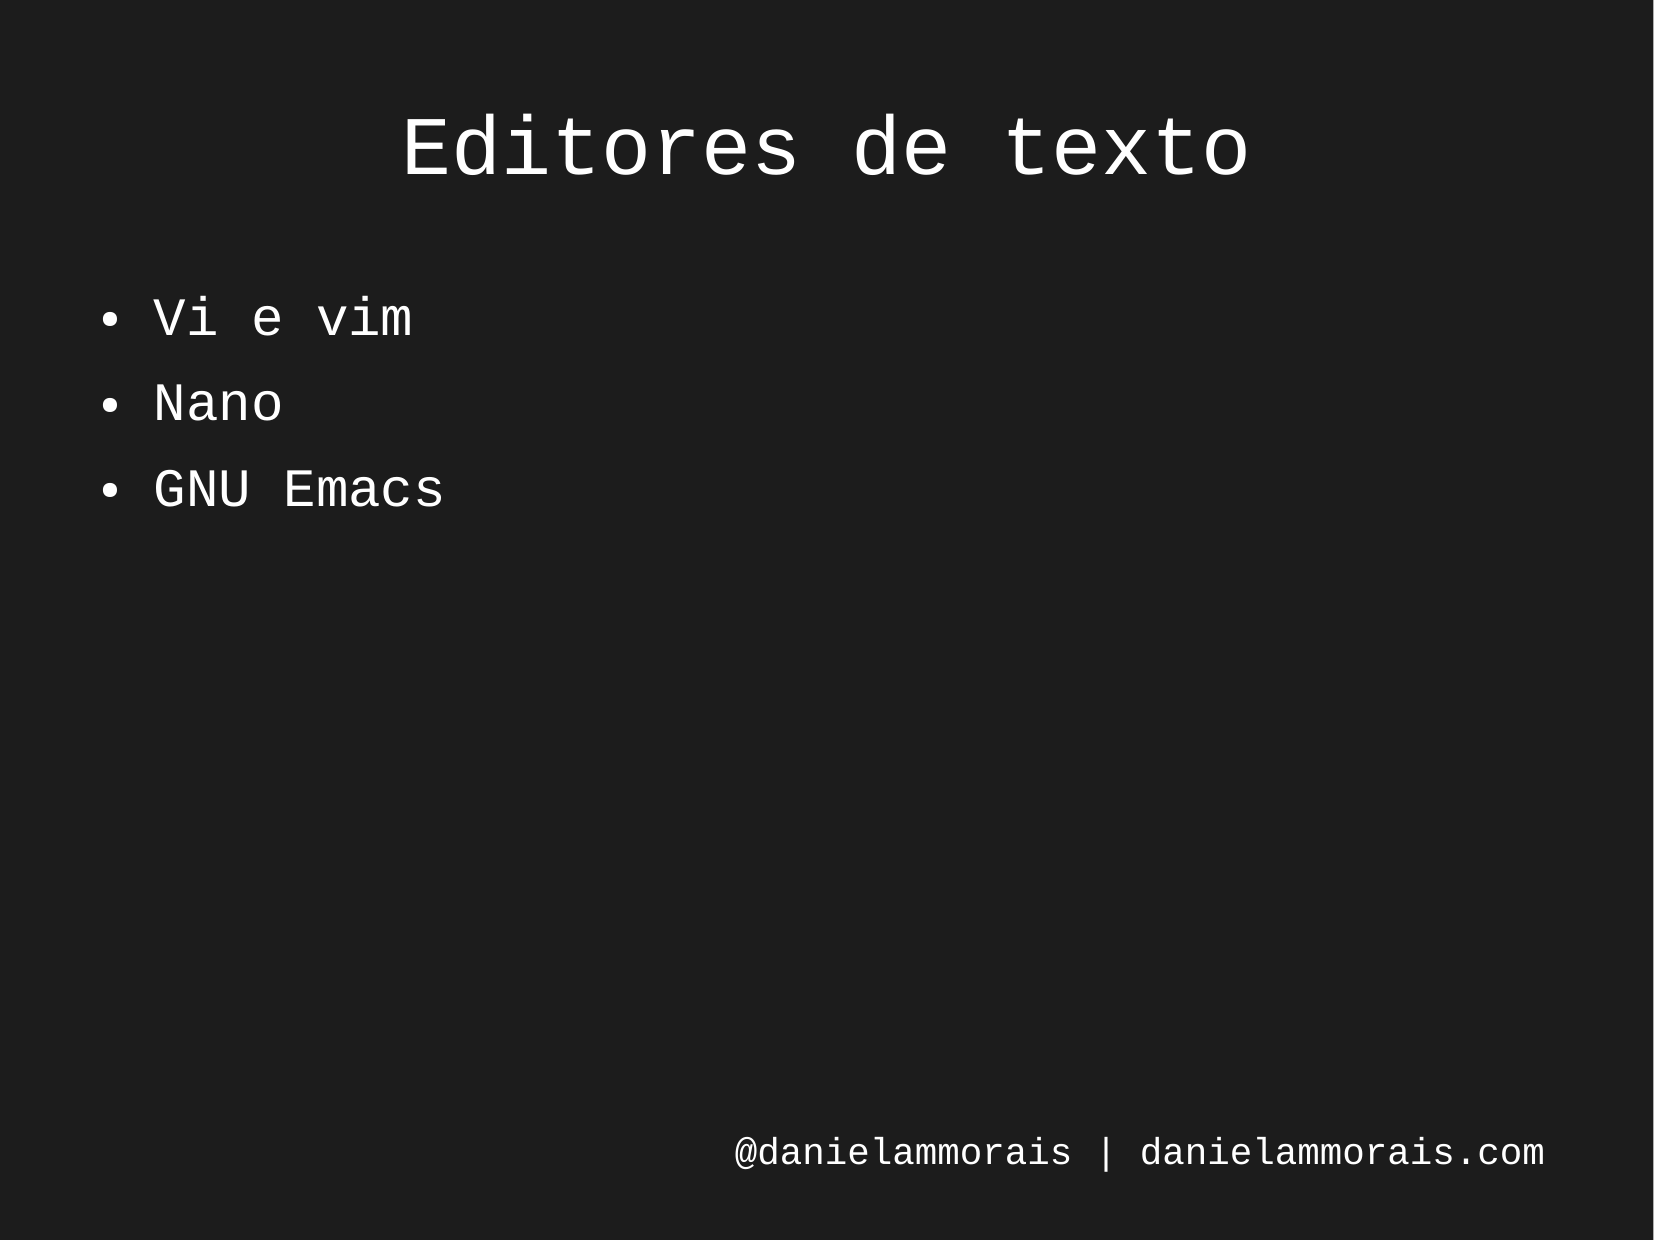

# Editores de texto
Vi e vim
Nano
GNU Emacs
@danielammorais | danielammorais.com